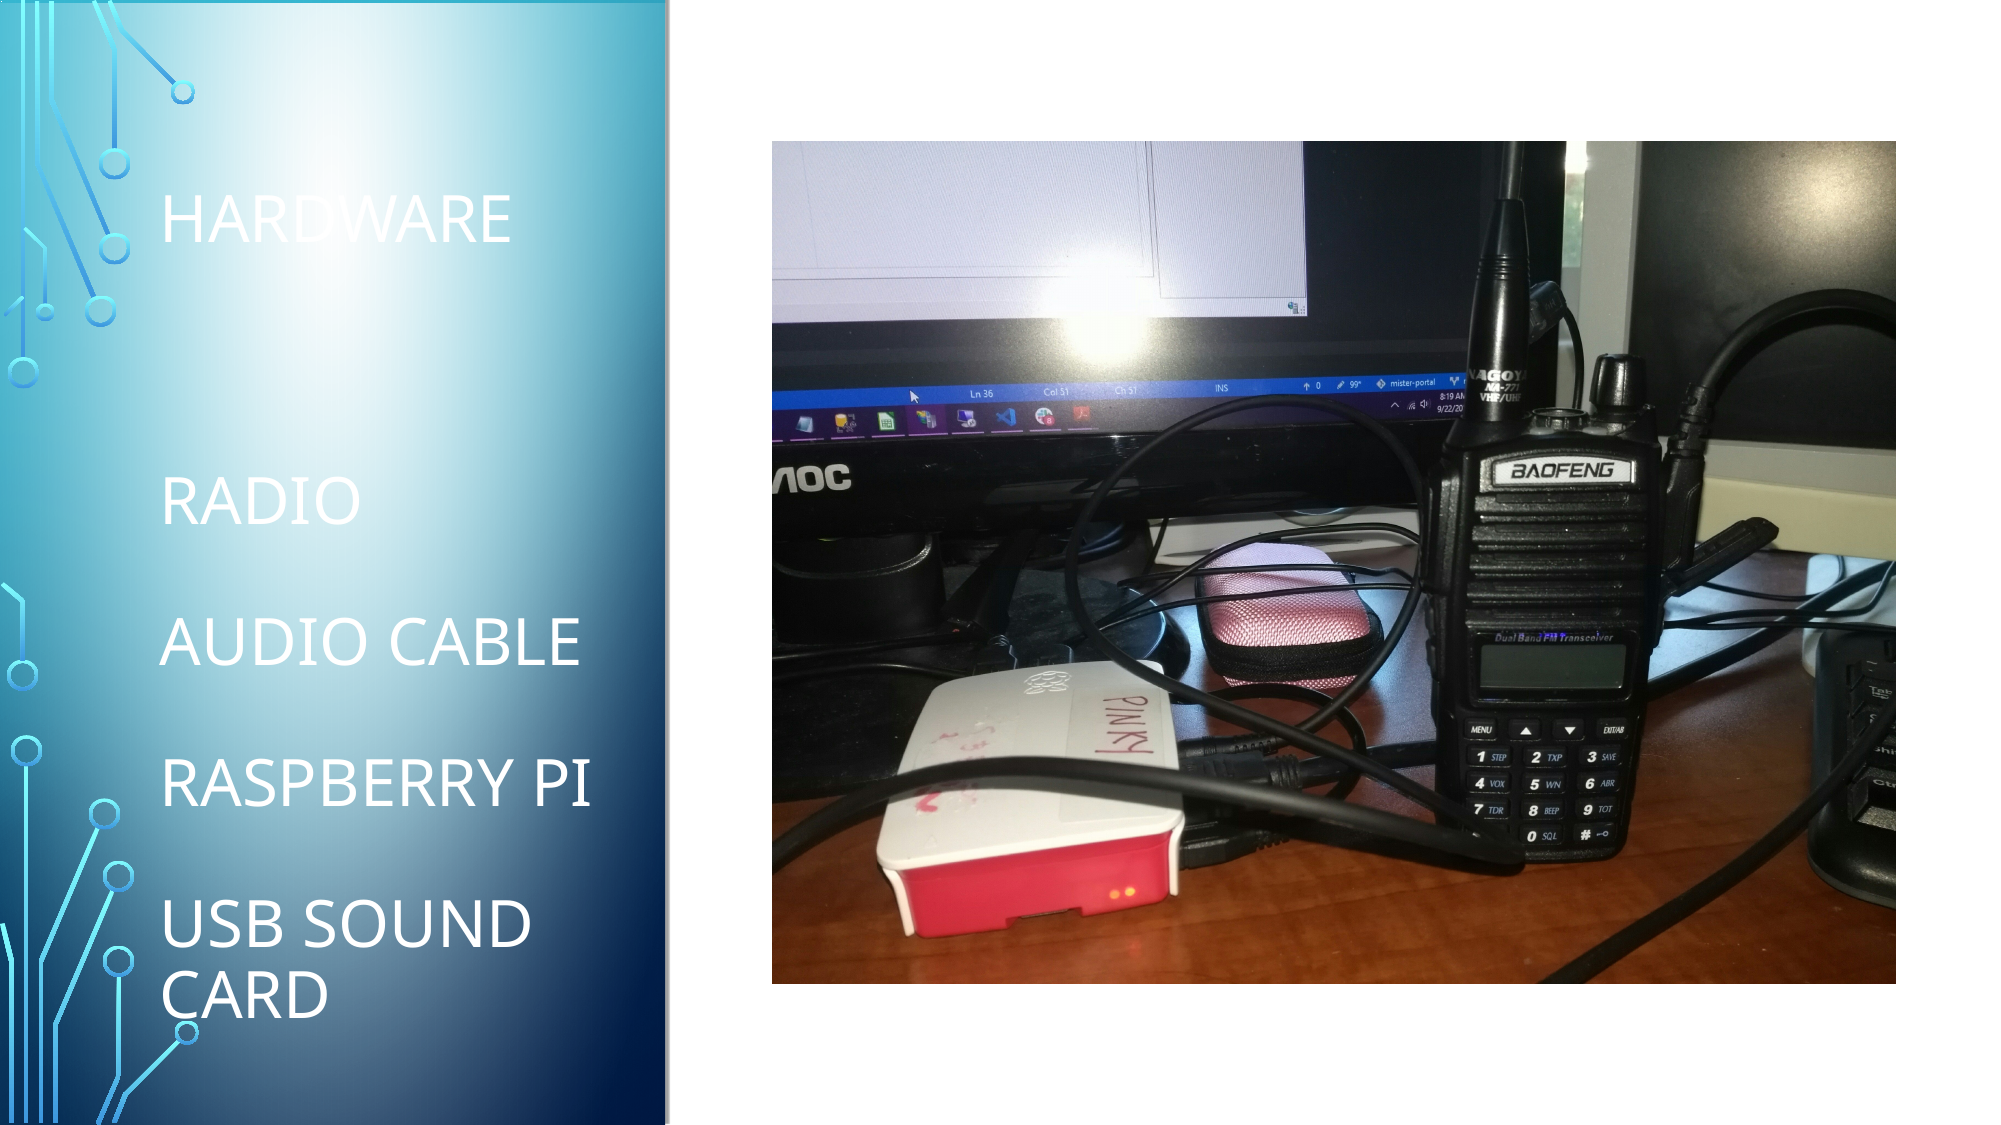

# Hardware radio AUDIO CABLE raspberry pi USB SOUND CARD